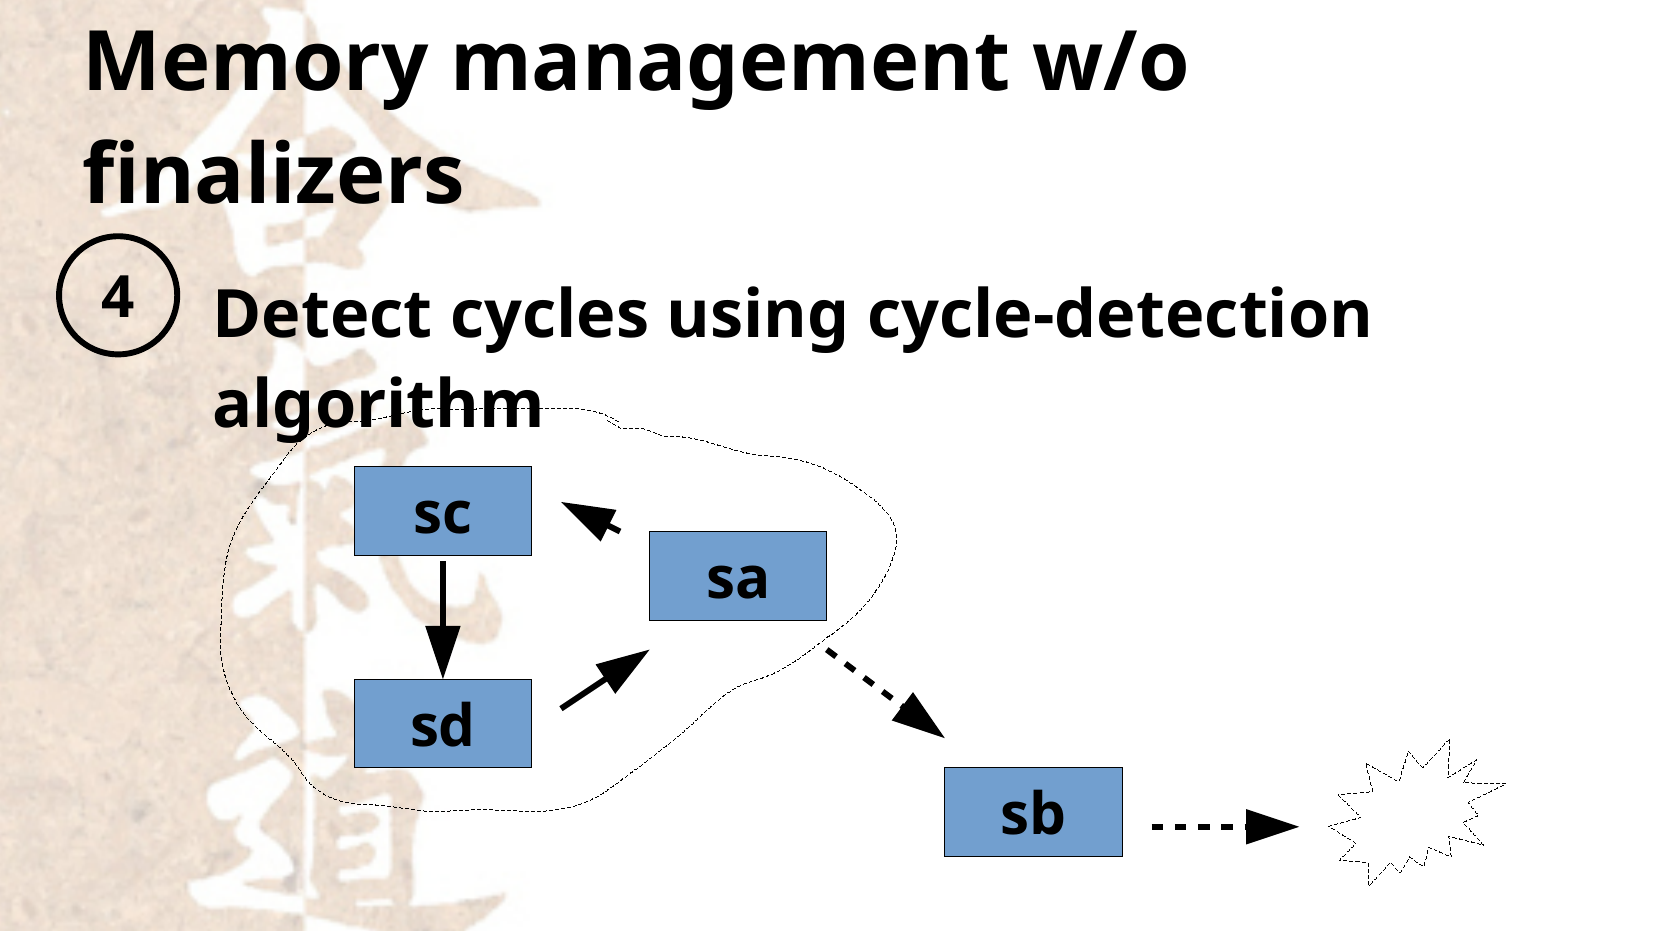

# Memory management w/o finalizers
4
Detect cycles using cycle-detection algorithm
sc
sa
sd
sb